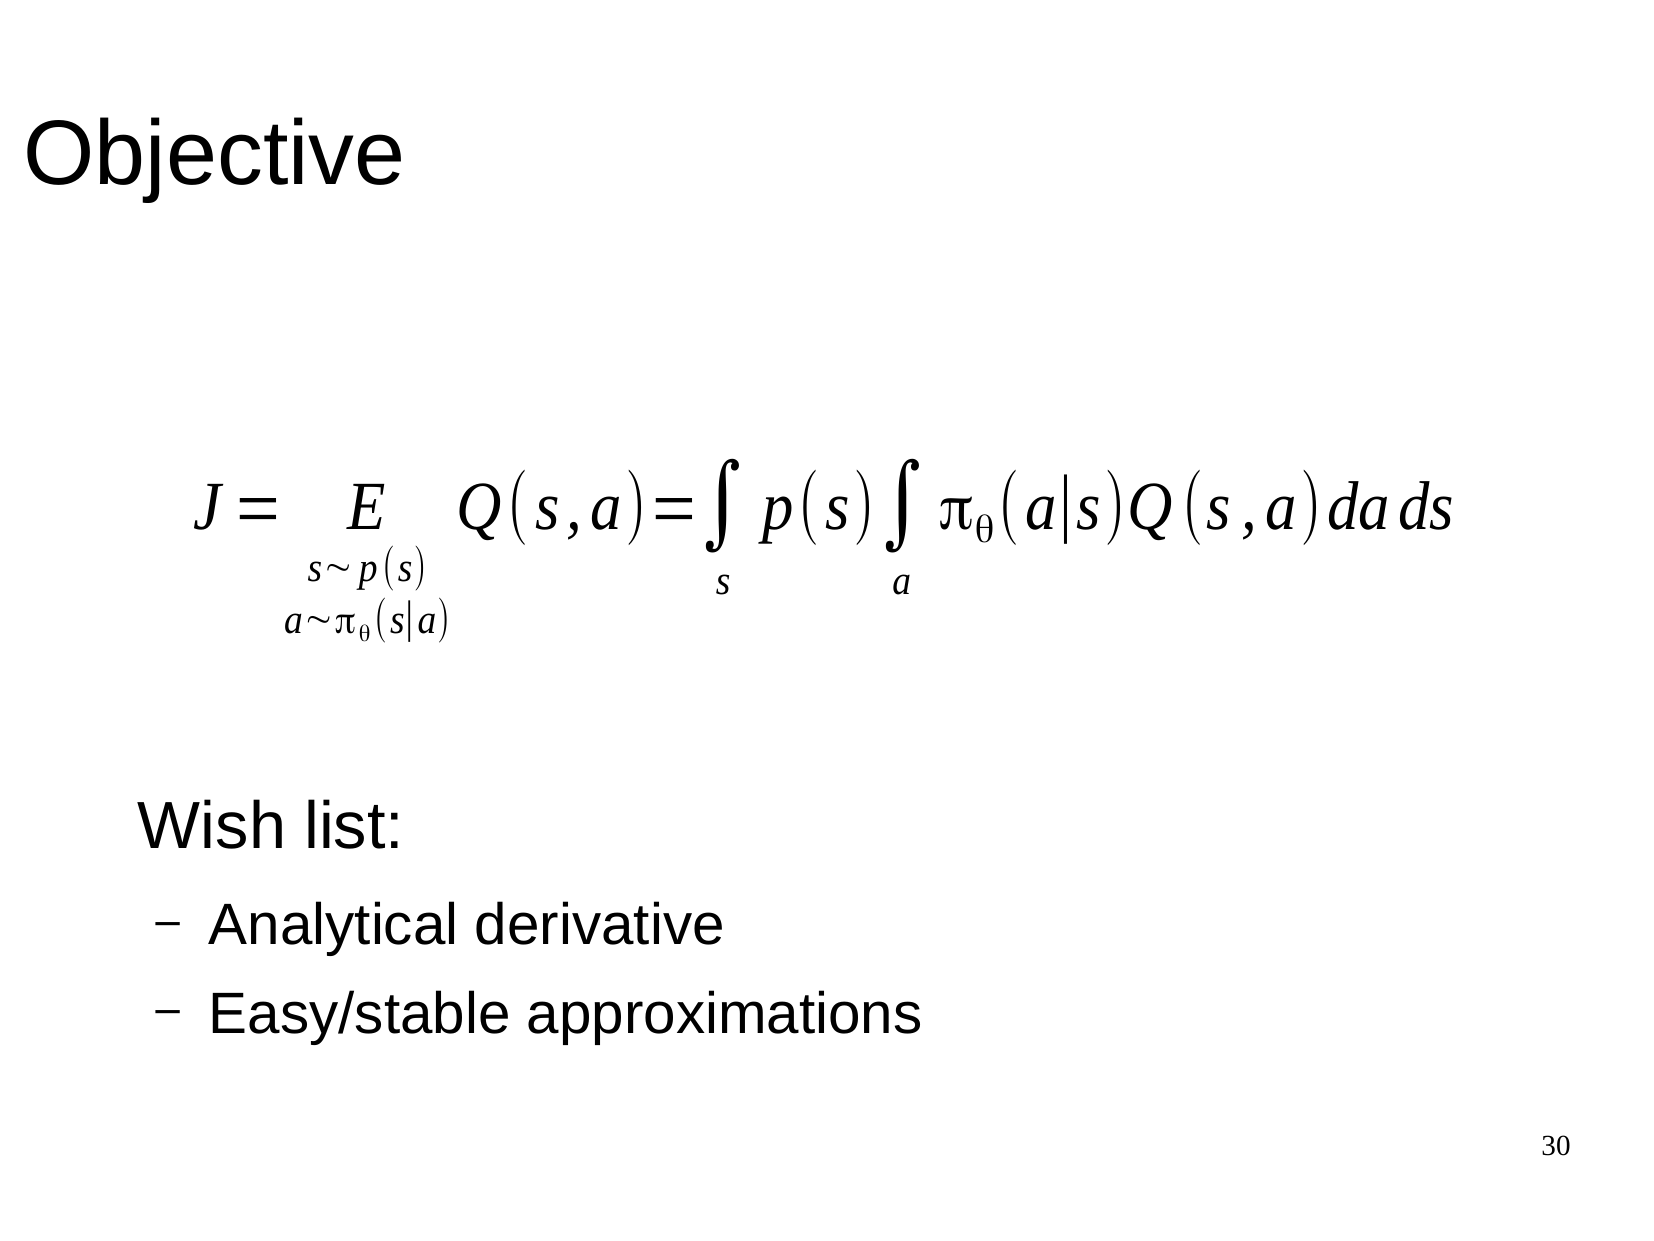

# Objective
Wish list:
Analytical derivative
Easy/stable approximations
30